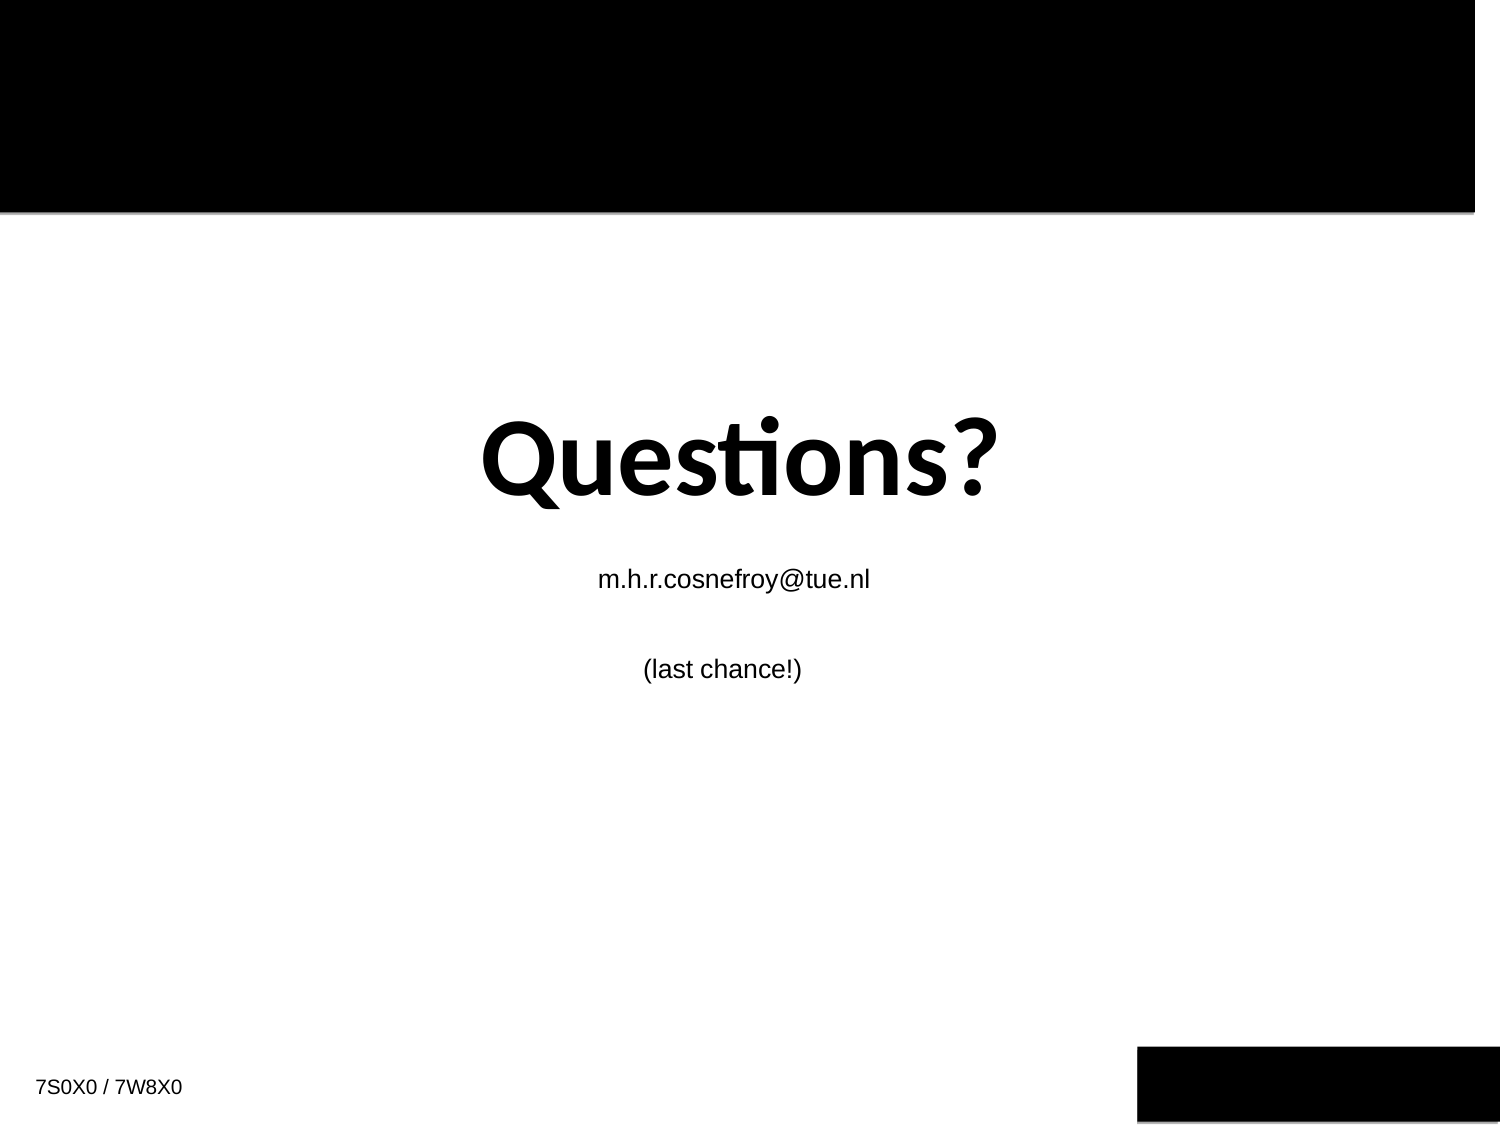

#
Questions?
m.h.r.cosnefroy@tue.nl
(last chance!)
7S0X0 / 7W8X0
2017/02/09
PAGE